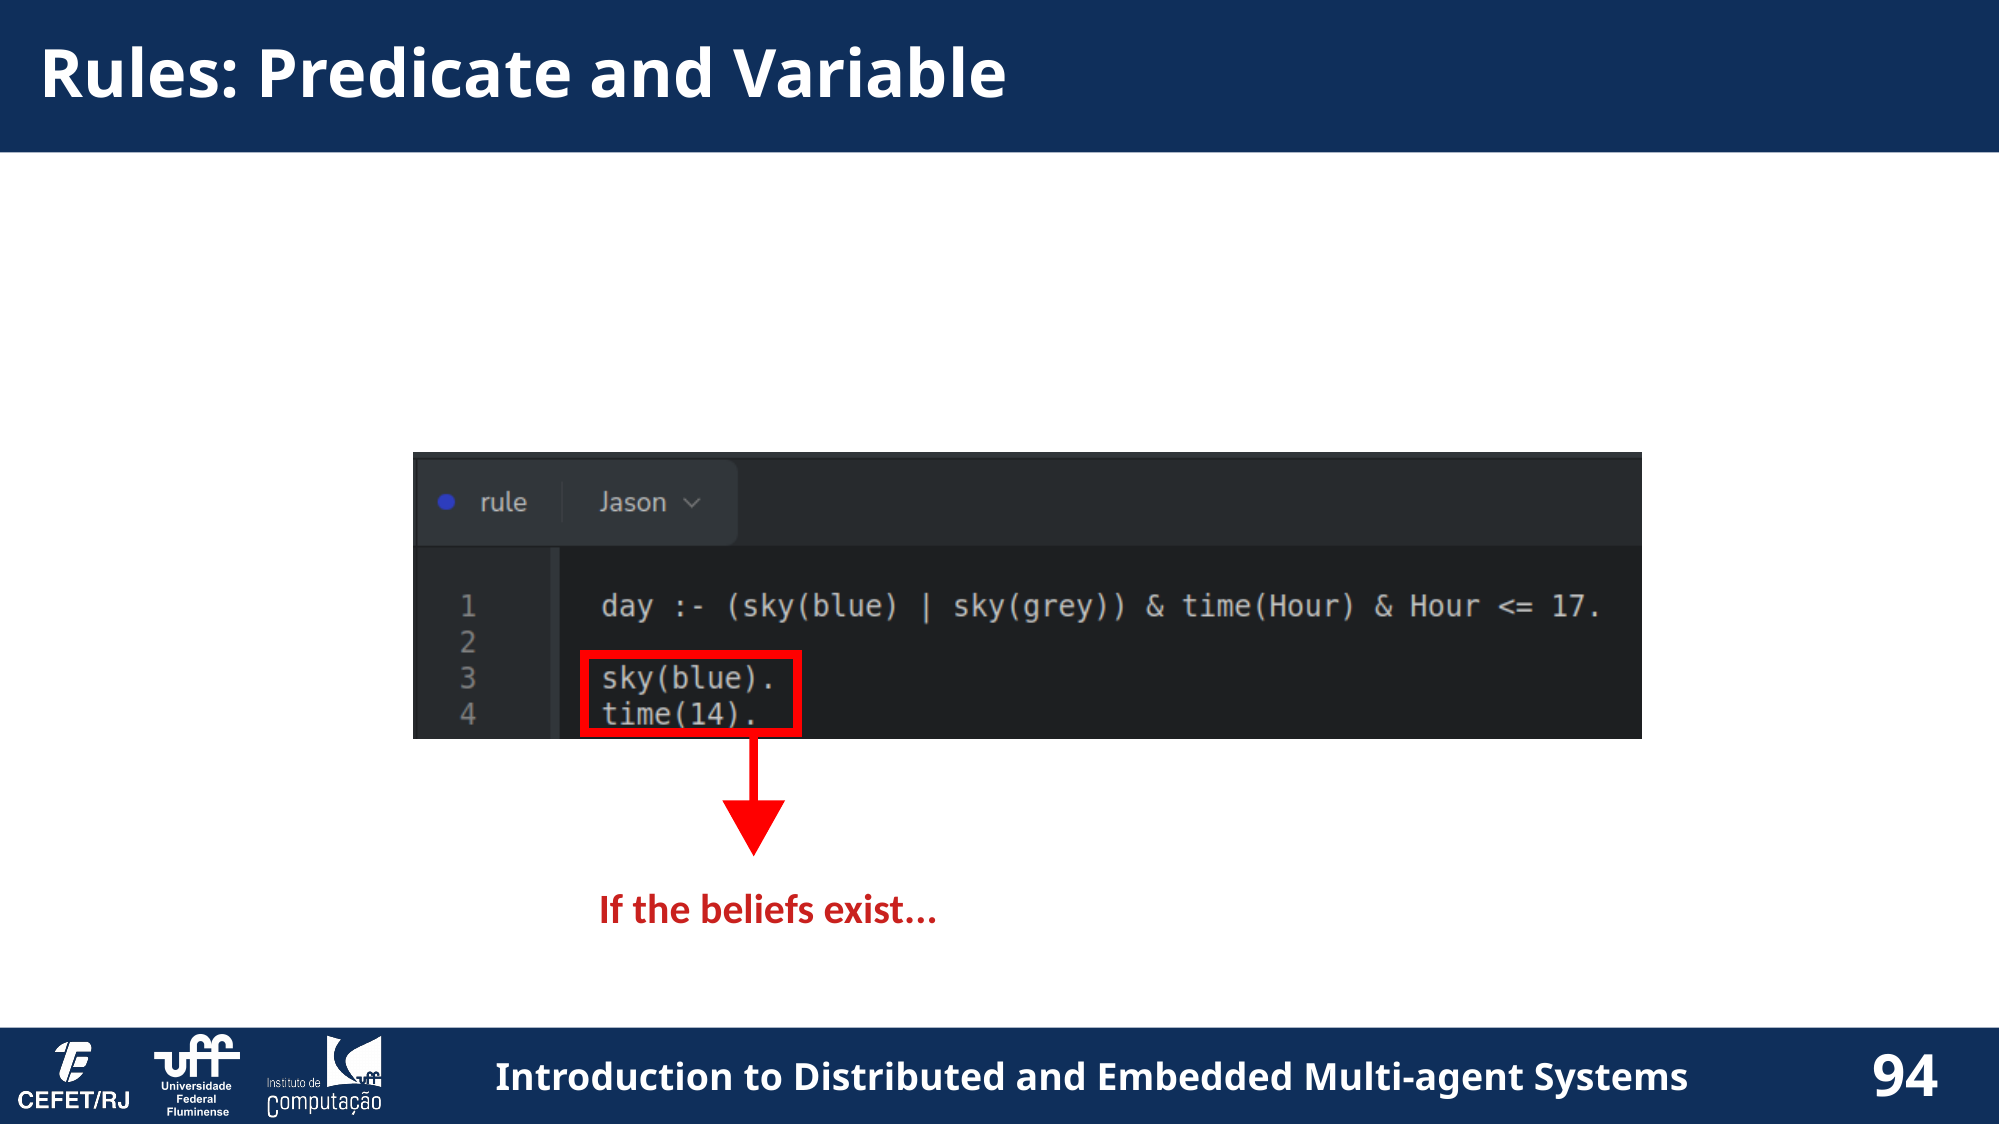

Rules: Predicate and Variable
If the beliefs exist...